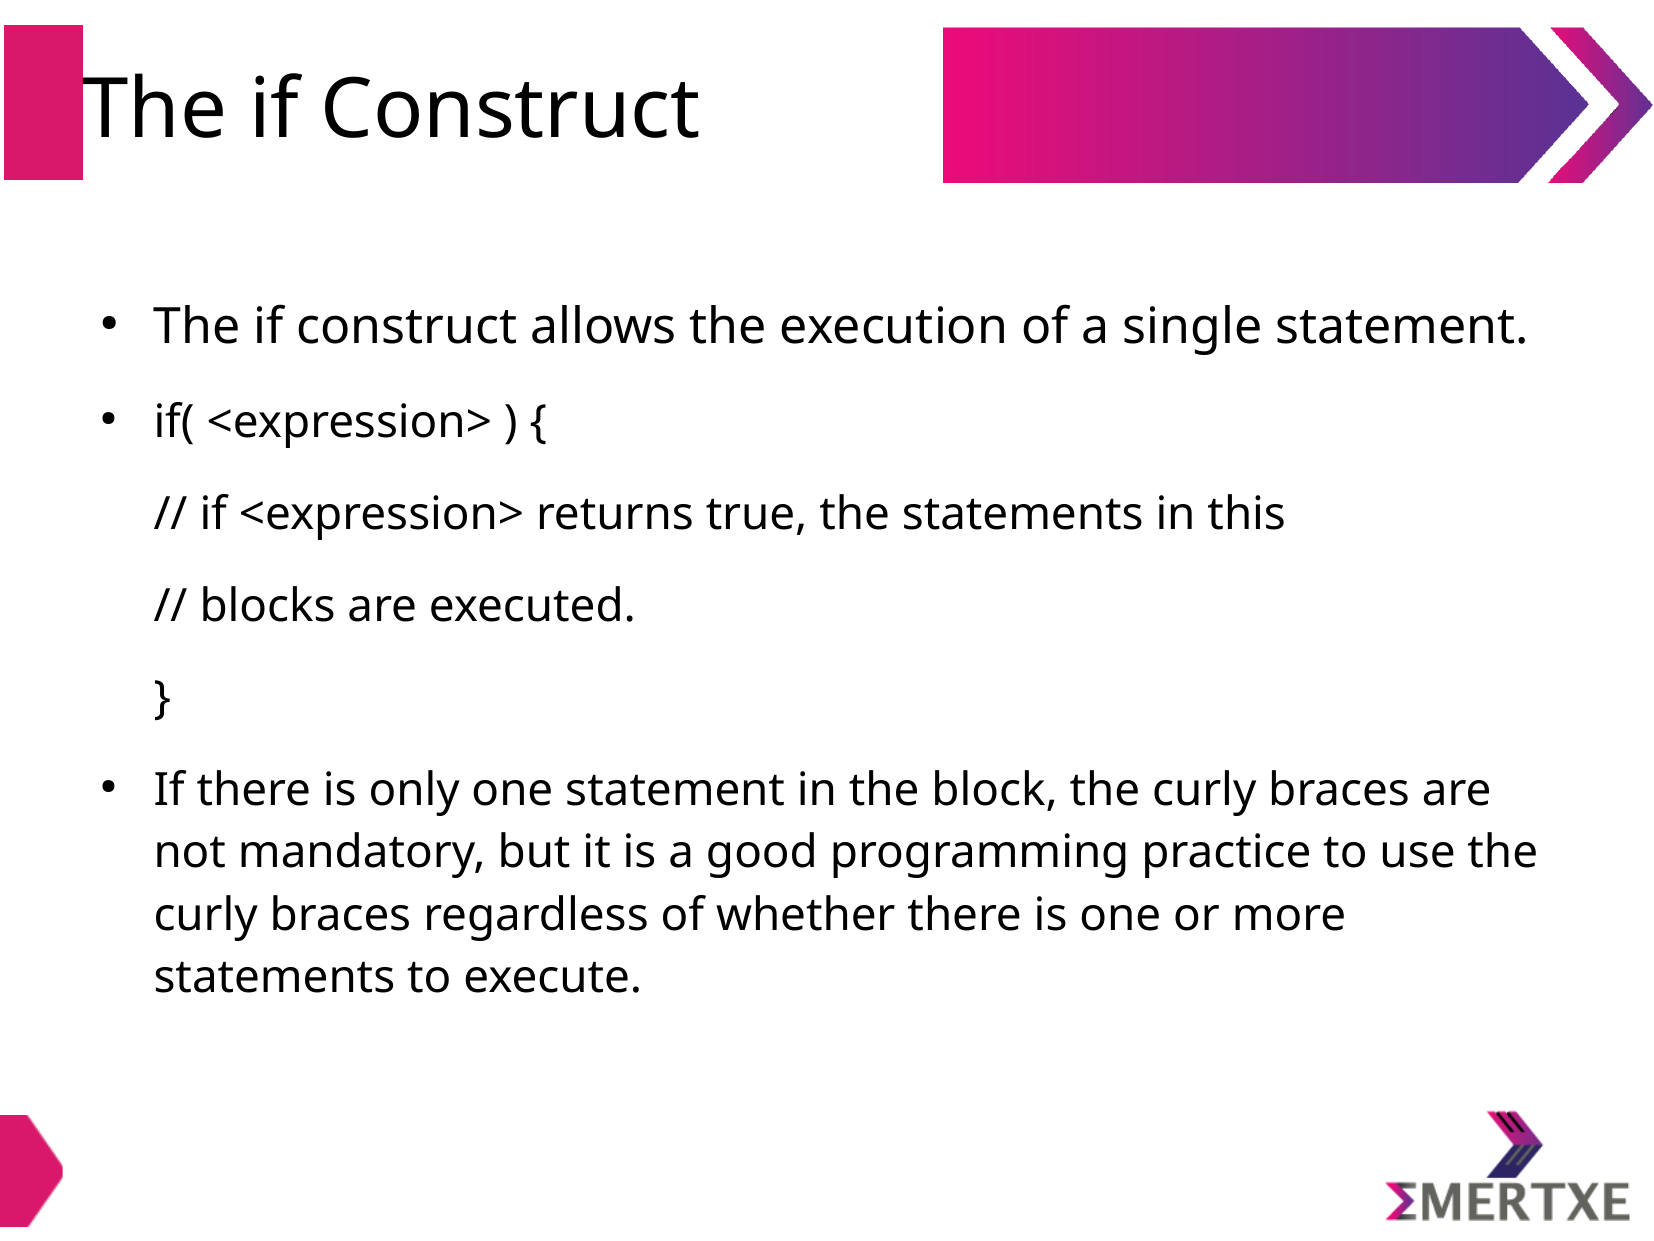

# The if Construct
The if construct allows the execution of a single statement.
if( <expression> ) {
// if <expression> returns true, the statements in this
// blocks are executed.
}
If there is only one statement in the block, the curly braces are not mandatory, but it is a good programming practice to use the curly braces regardless of whether there is one or more statements to execute.